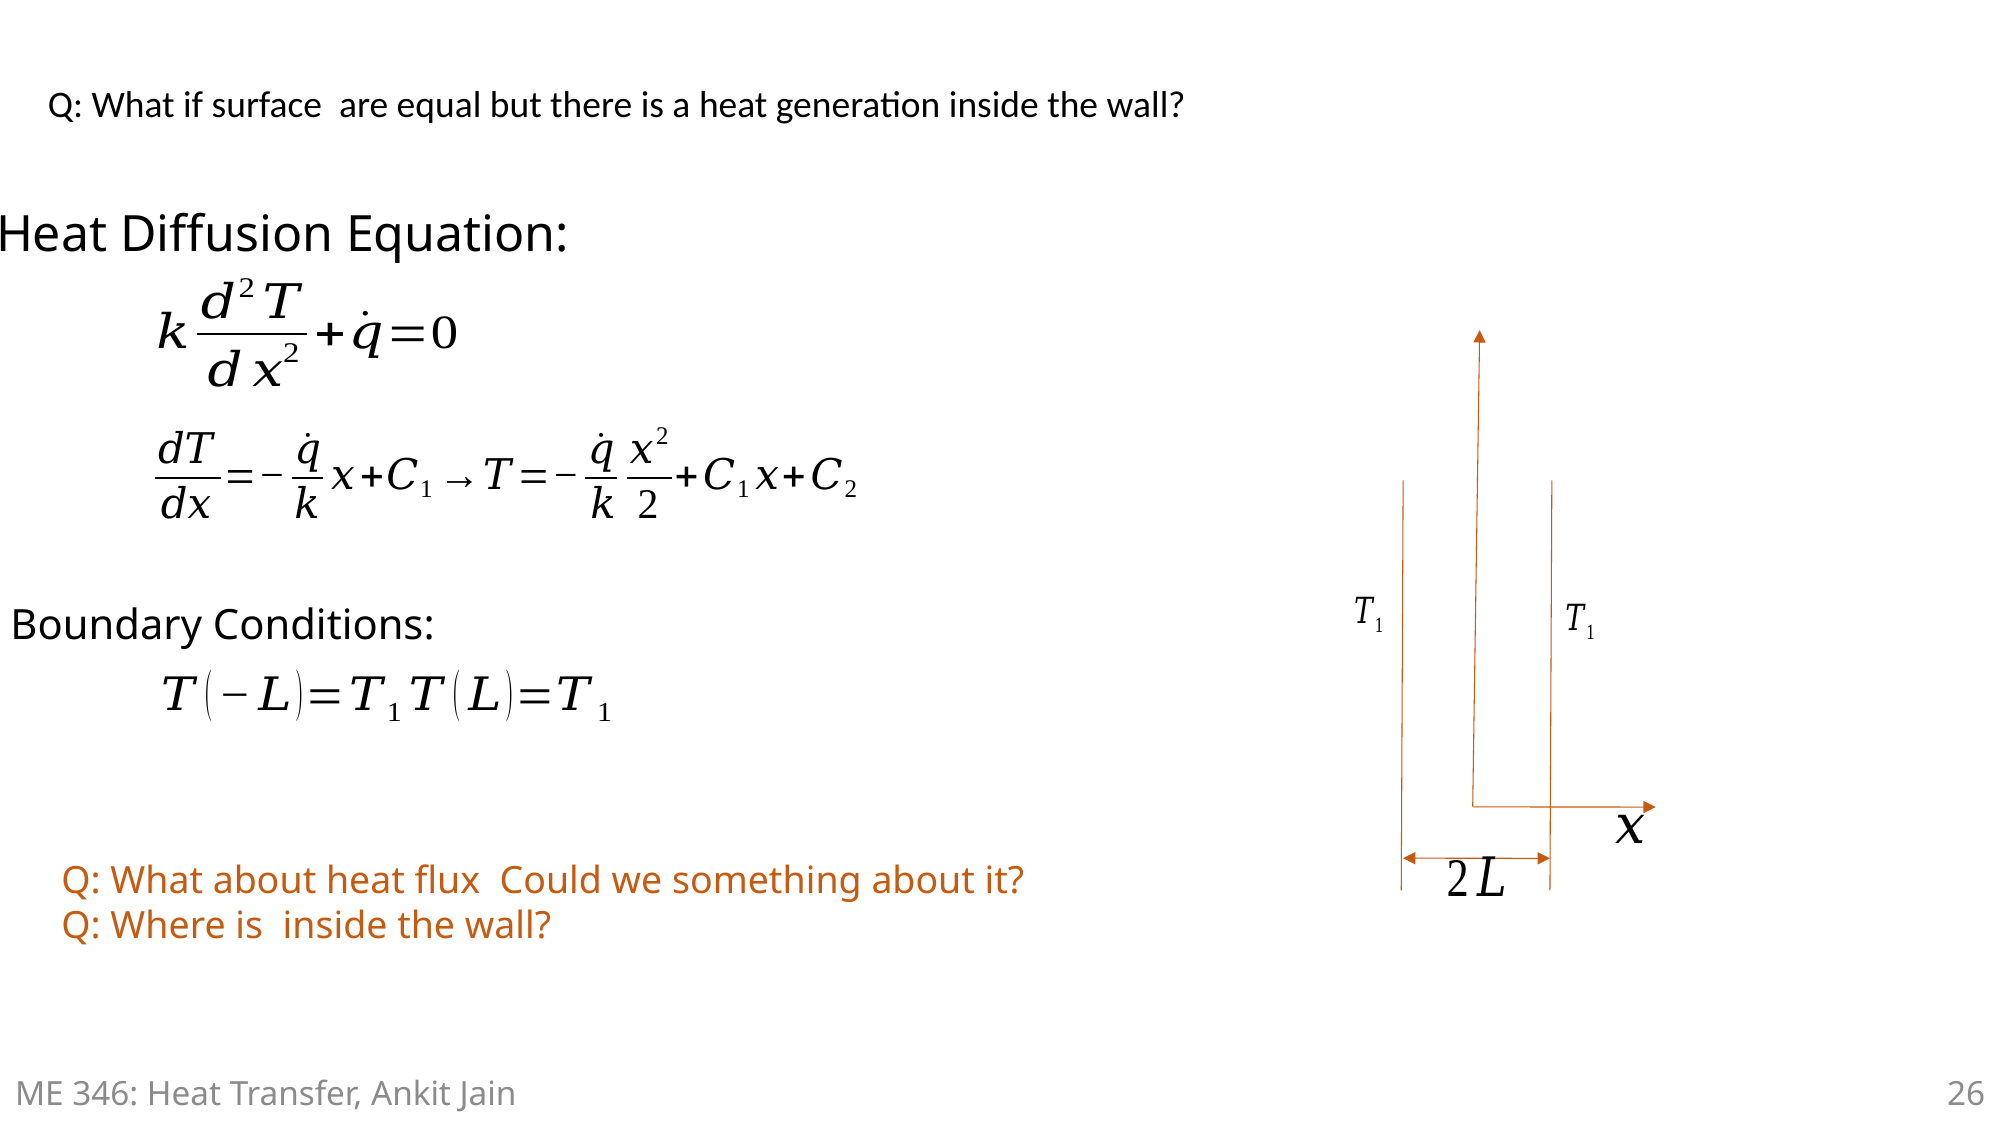

Q: What if surface are equal but there is a heat generation inside the wall?
Heat Diffusion Equation:
Boundary Conditions:
Q: What about heat flux Could we something about it?
Q: Where is inside the wall?
ME 346: Heat Transfer, Ankit Jain
26